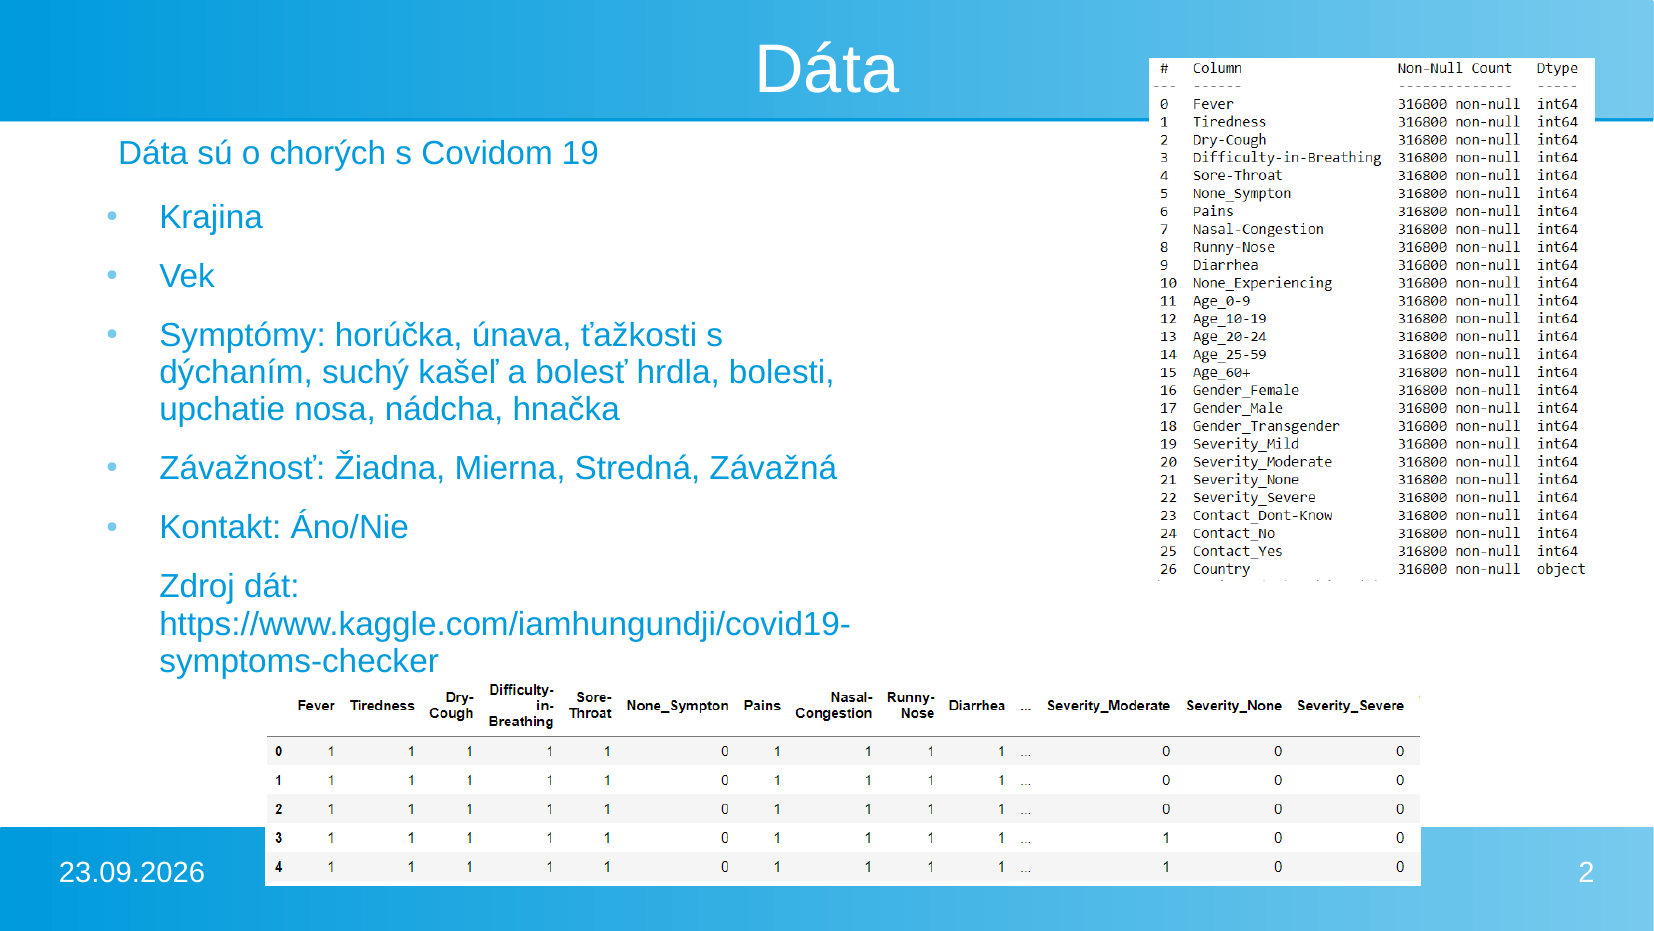

# Dáta
Dáta sú o chorých s Covidom 19
Krajina
Vek
Symptómy: horúčka, únava, ťažkosti s dýchaním, suchý kašeľ a bolesť hrdla, bolesti, upchatie nosa, nádcha, hnačka
Závažnosť: Žiadna, Mierna, Stredná, Závažná
Kontakt: Áno/Nie
Zdroj dát: https://www.kaggle.com/iamhungundji/covid19-symptoms-checker
2